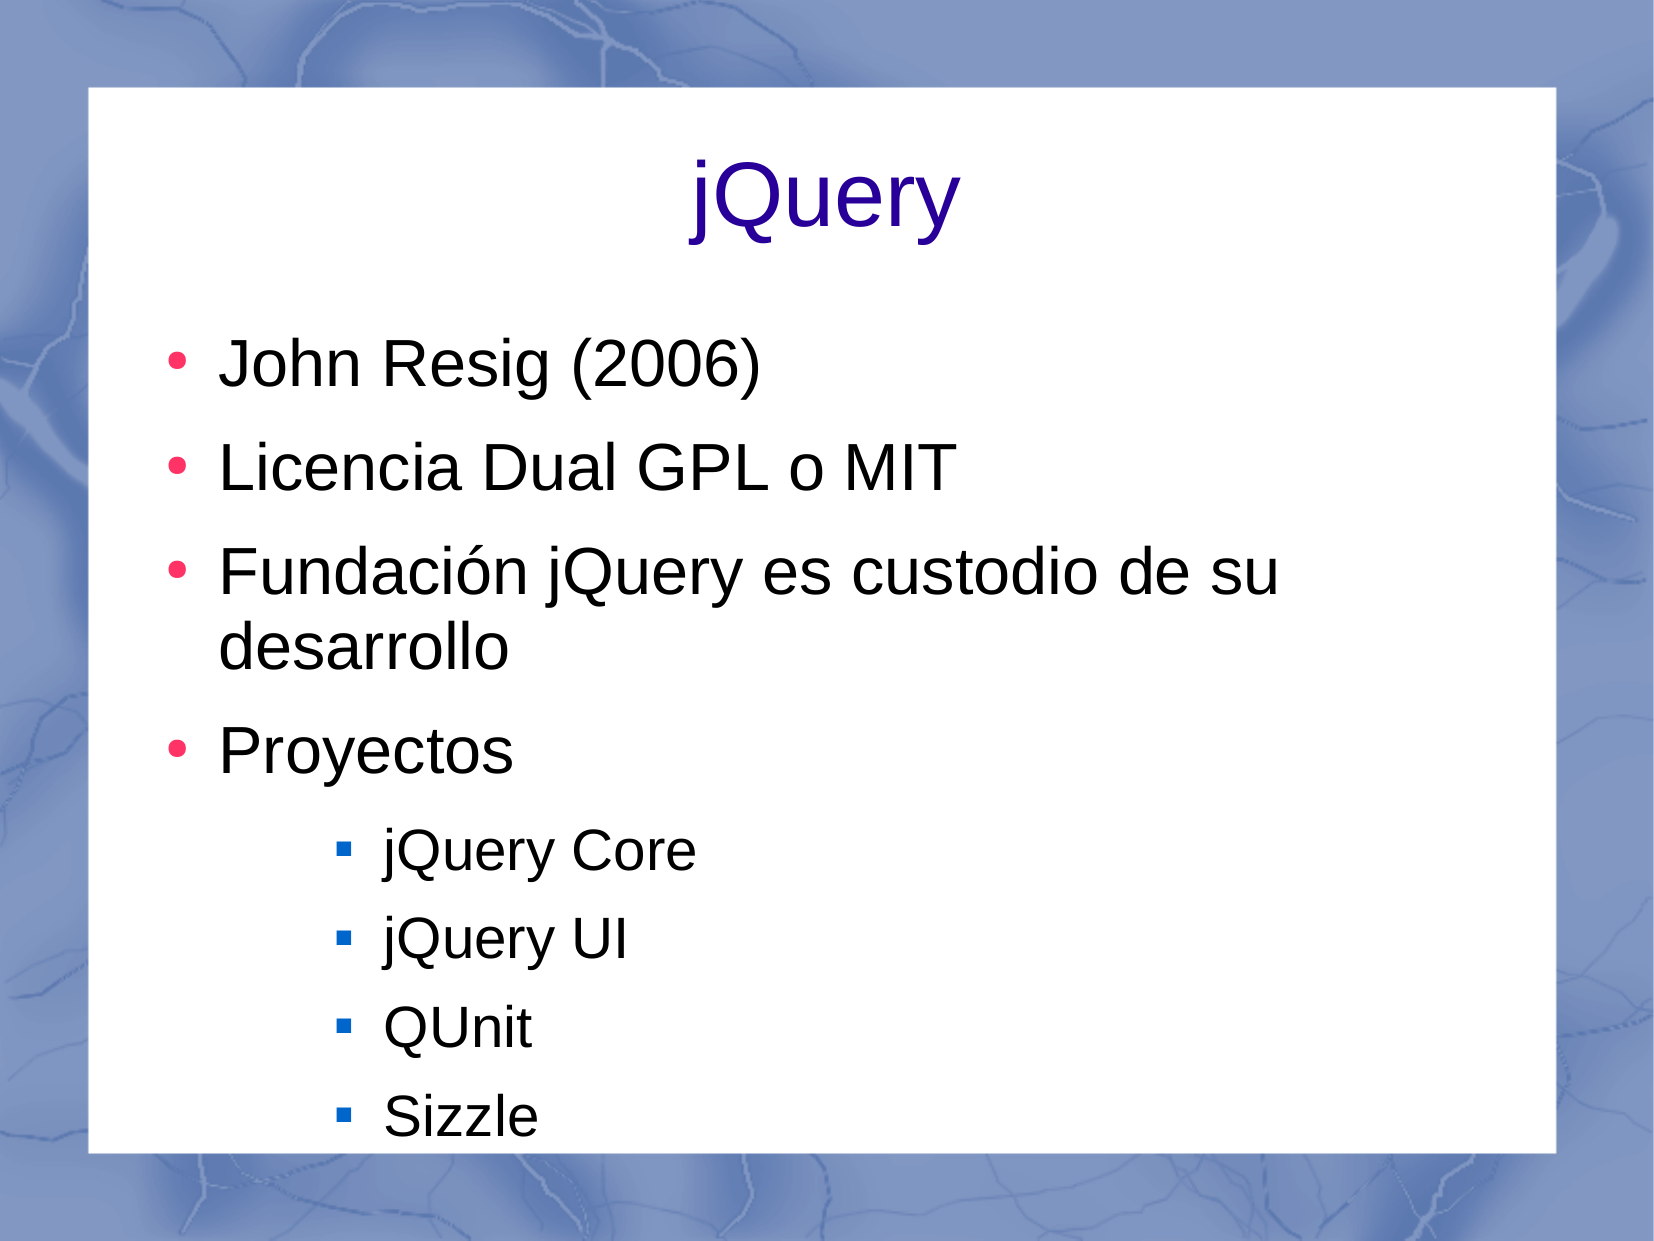

# jQuery
John Resig (2006)
Licencia Dual GPL o MIT
Fundación jQuery es custodio de su desarrollo
Proyectos
jQuery Core
jQuery UI
QUnit
Sizzle